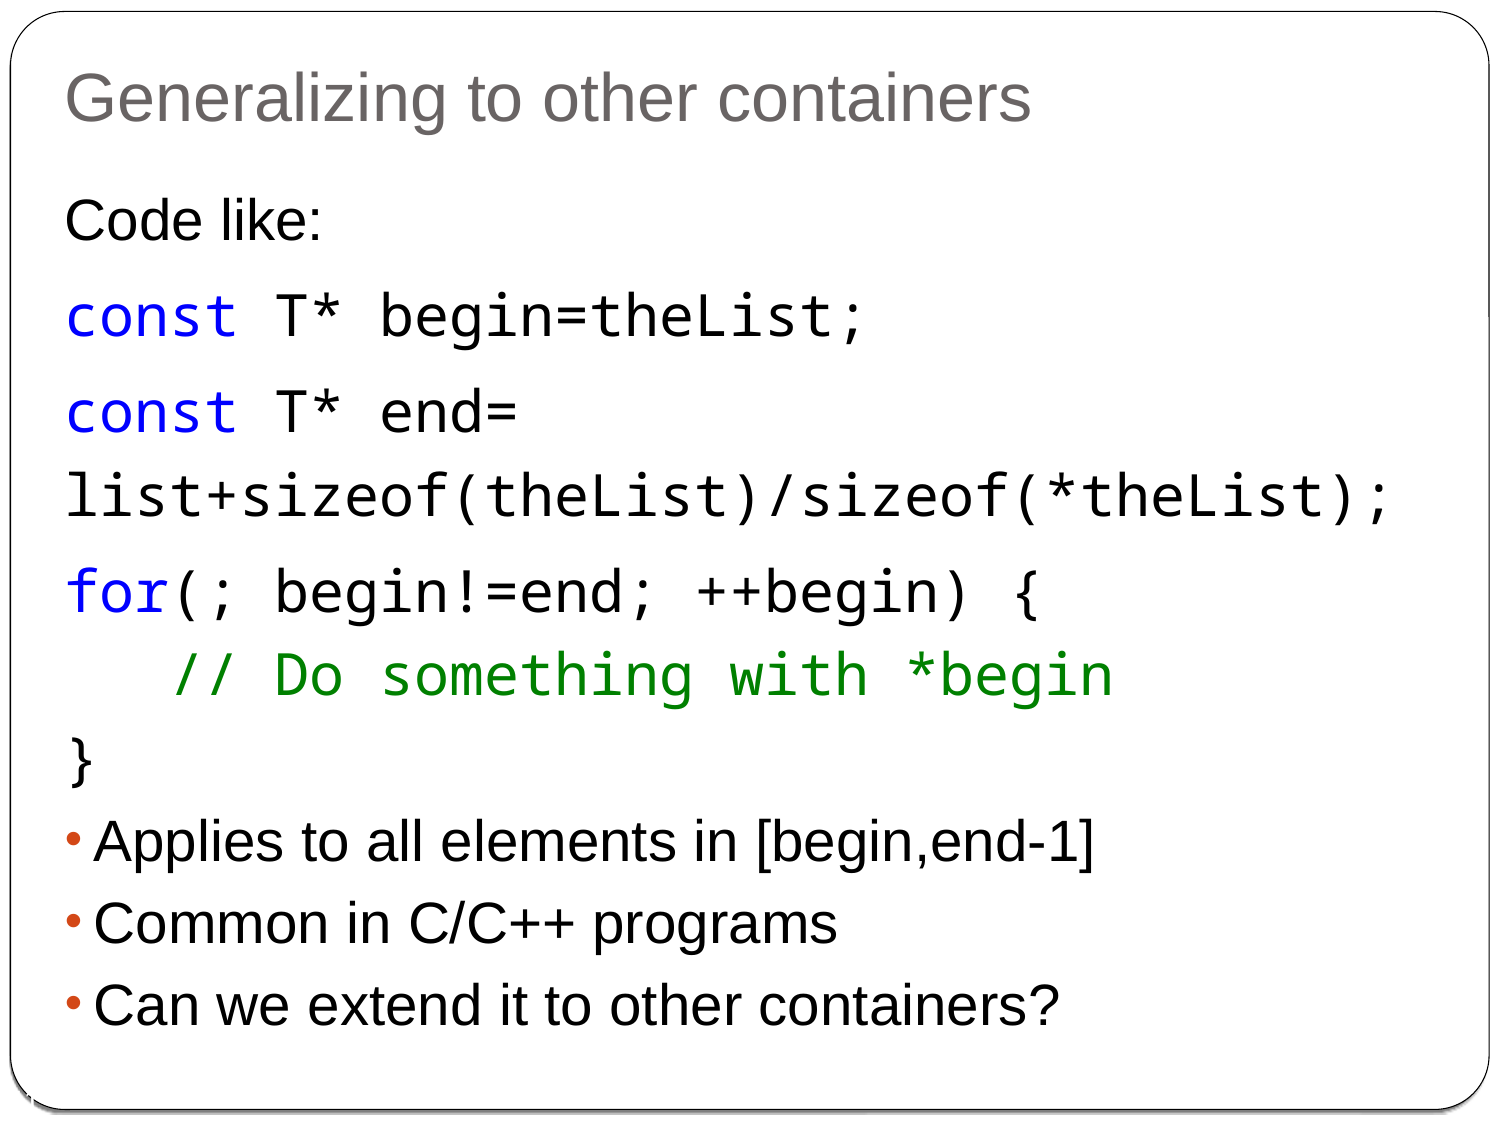

# Generalizing to other containers
Code like:
const T* begin=theList;
const T* end= list+sizeof(theList)/sizeof(*theList);
for(; begin!=end; ++begin) {
   // Do something with *begin
}
Applies to all elements in [begin,end-1]
Common in C/C++ programs
Can we extend it to other containers?